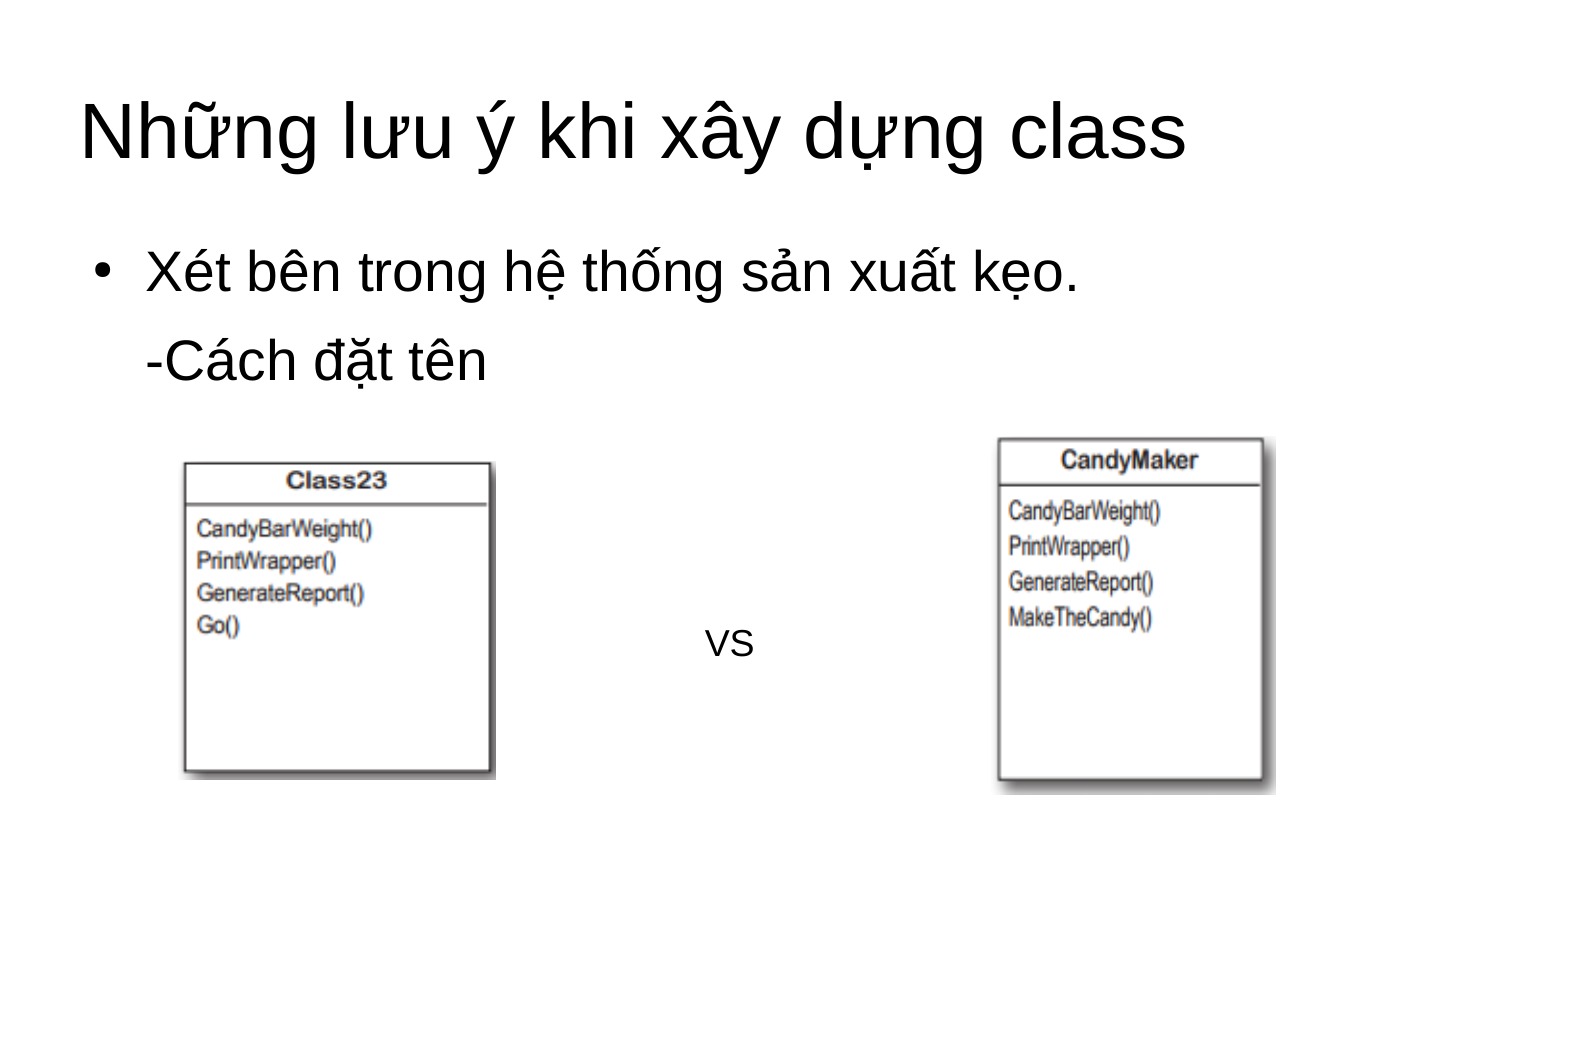

# Những lưu ý khi xây dựng class
Xét bên trong hệ thống sản xuất kẹo.
-Cách đặt tên
VS